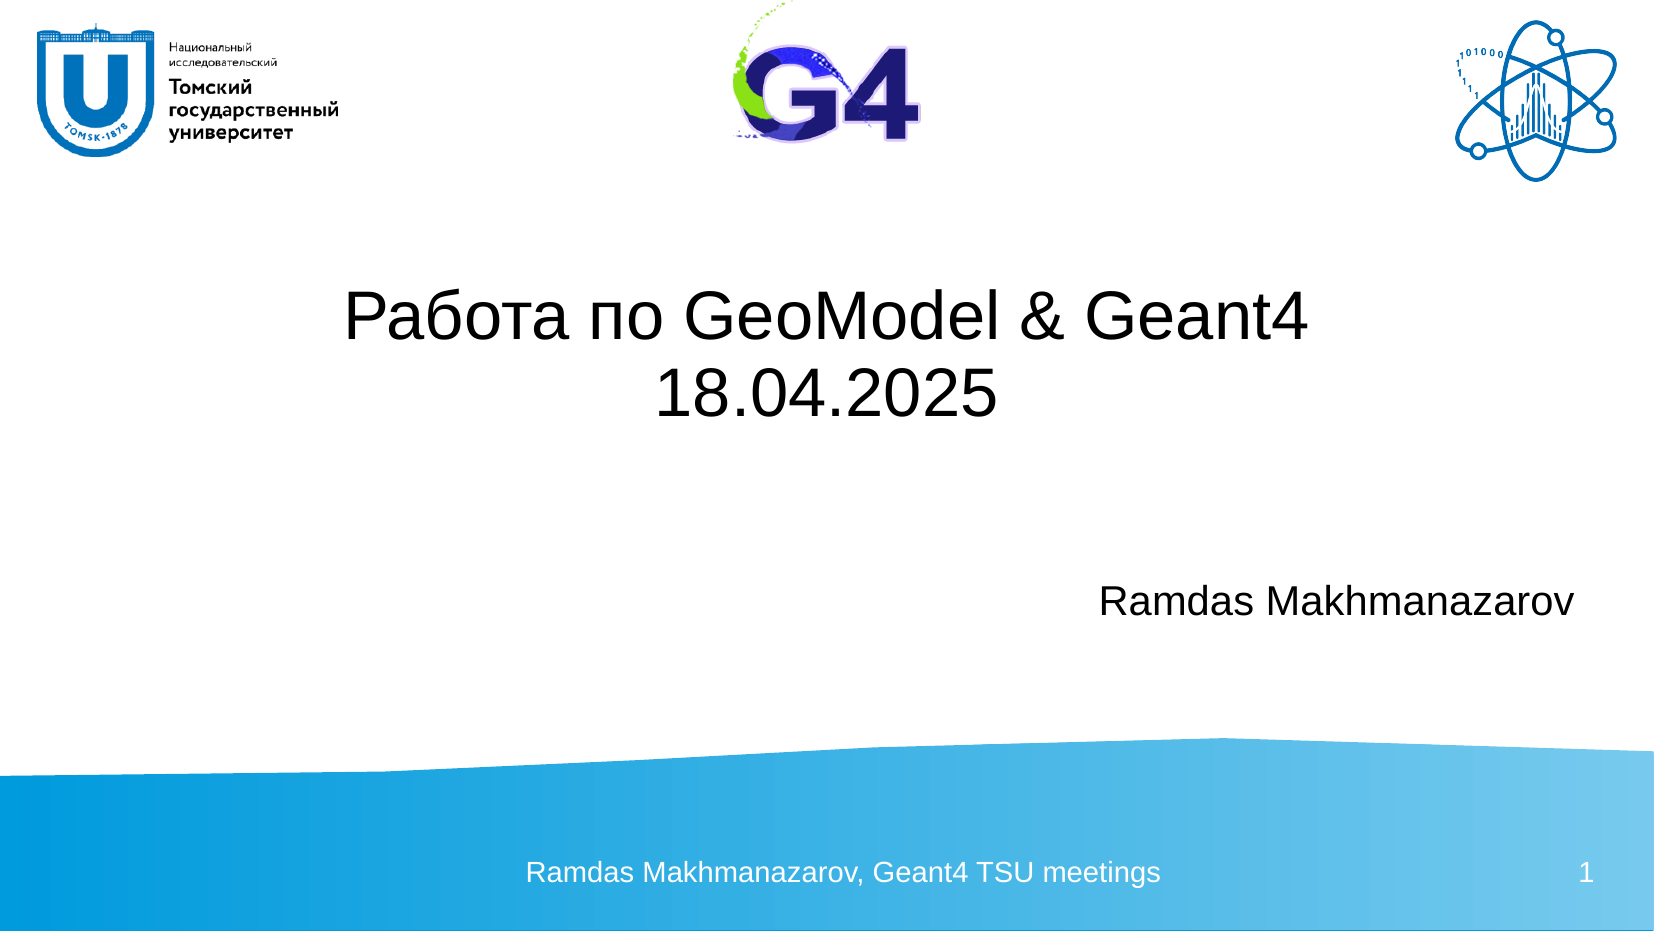

# Работа по GeoModel & Geant4 18.04.2025
Ramdas Makhmanazarov